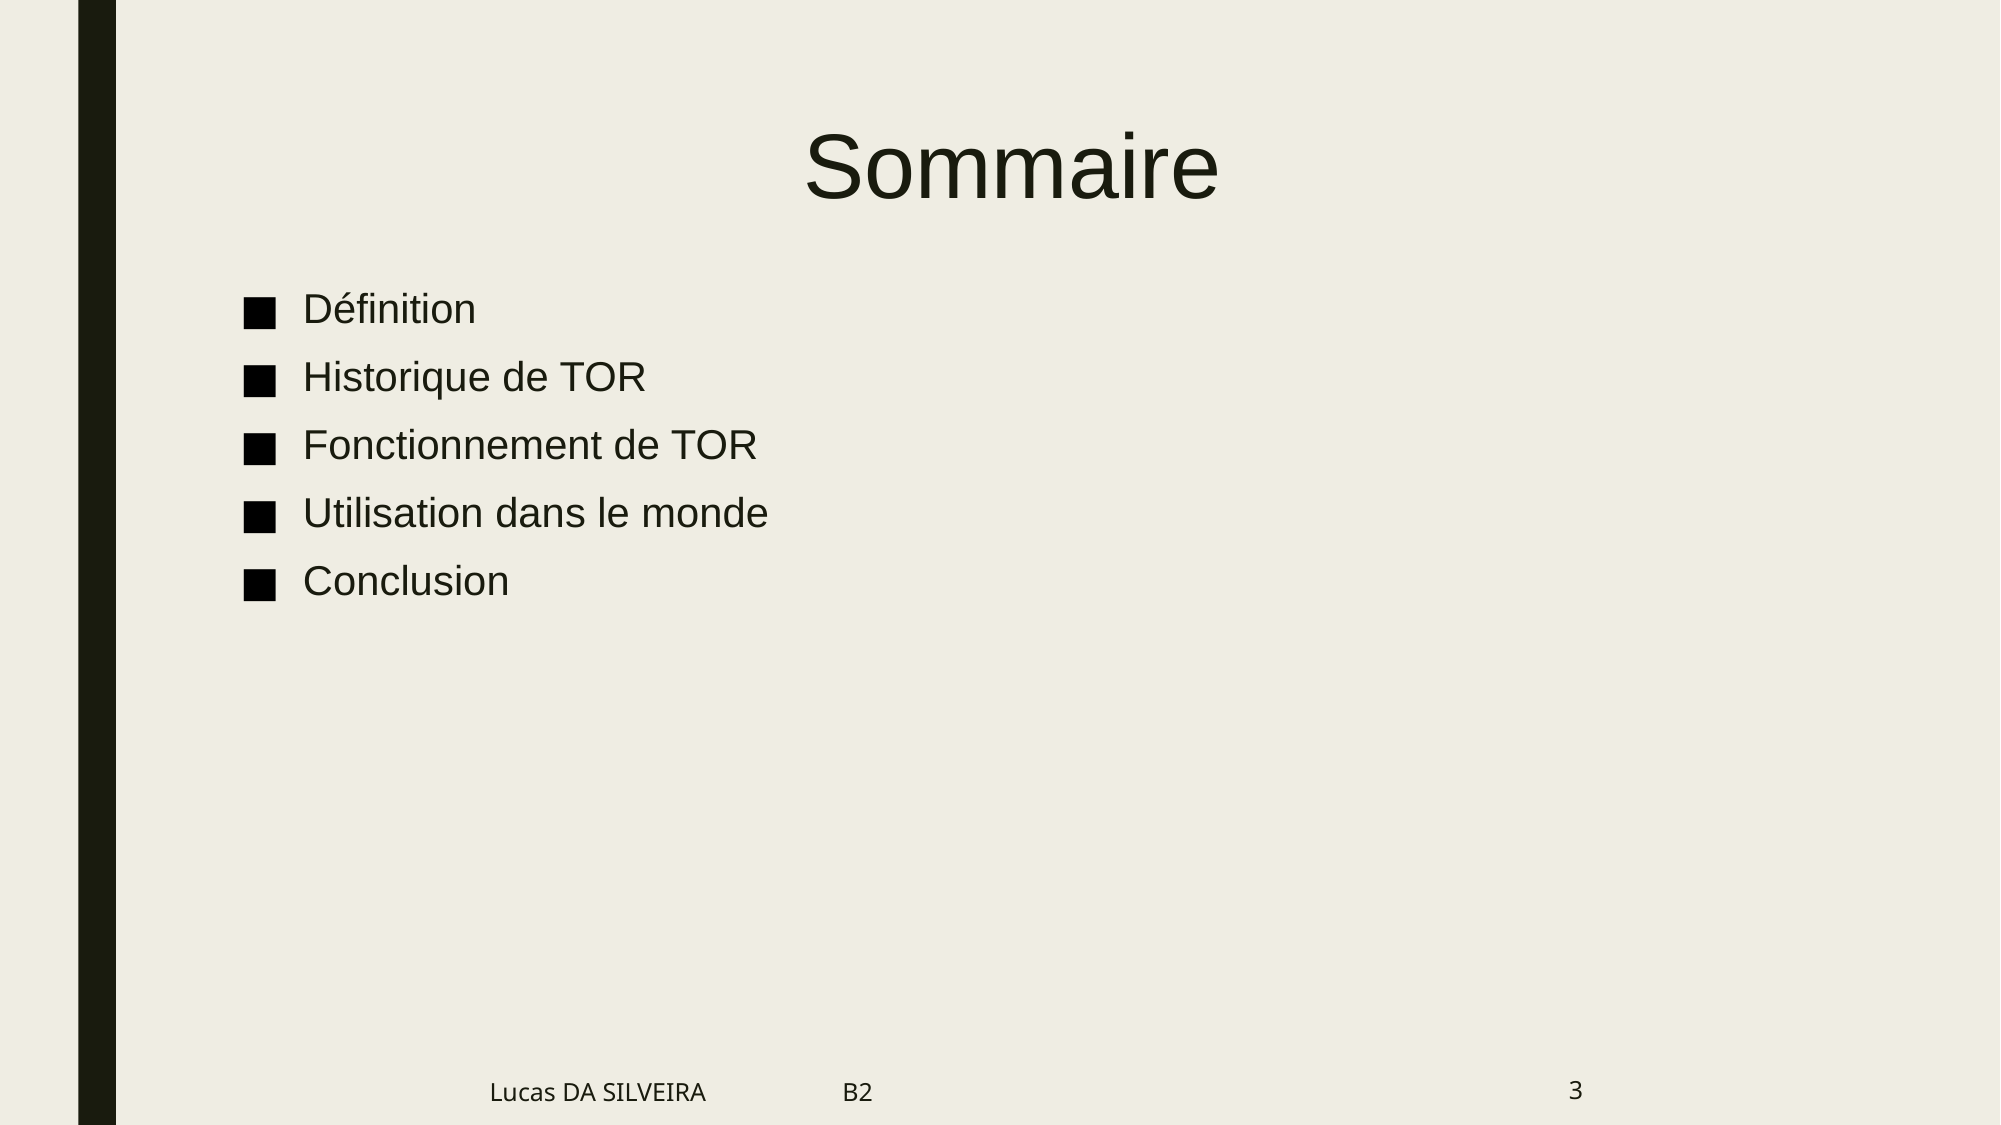

# Sommaire
Définition
Historique de TOR
Fonctionnement de TOR
Utilisation dans le monde
Conclusion
Lucas DA SILVEIRA B2